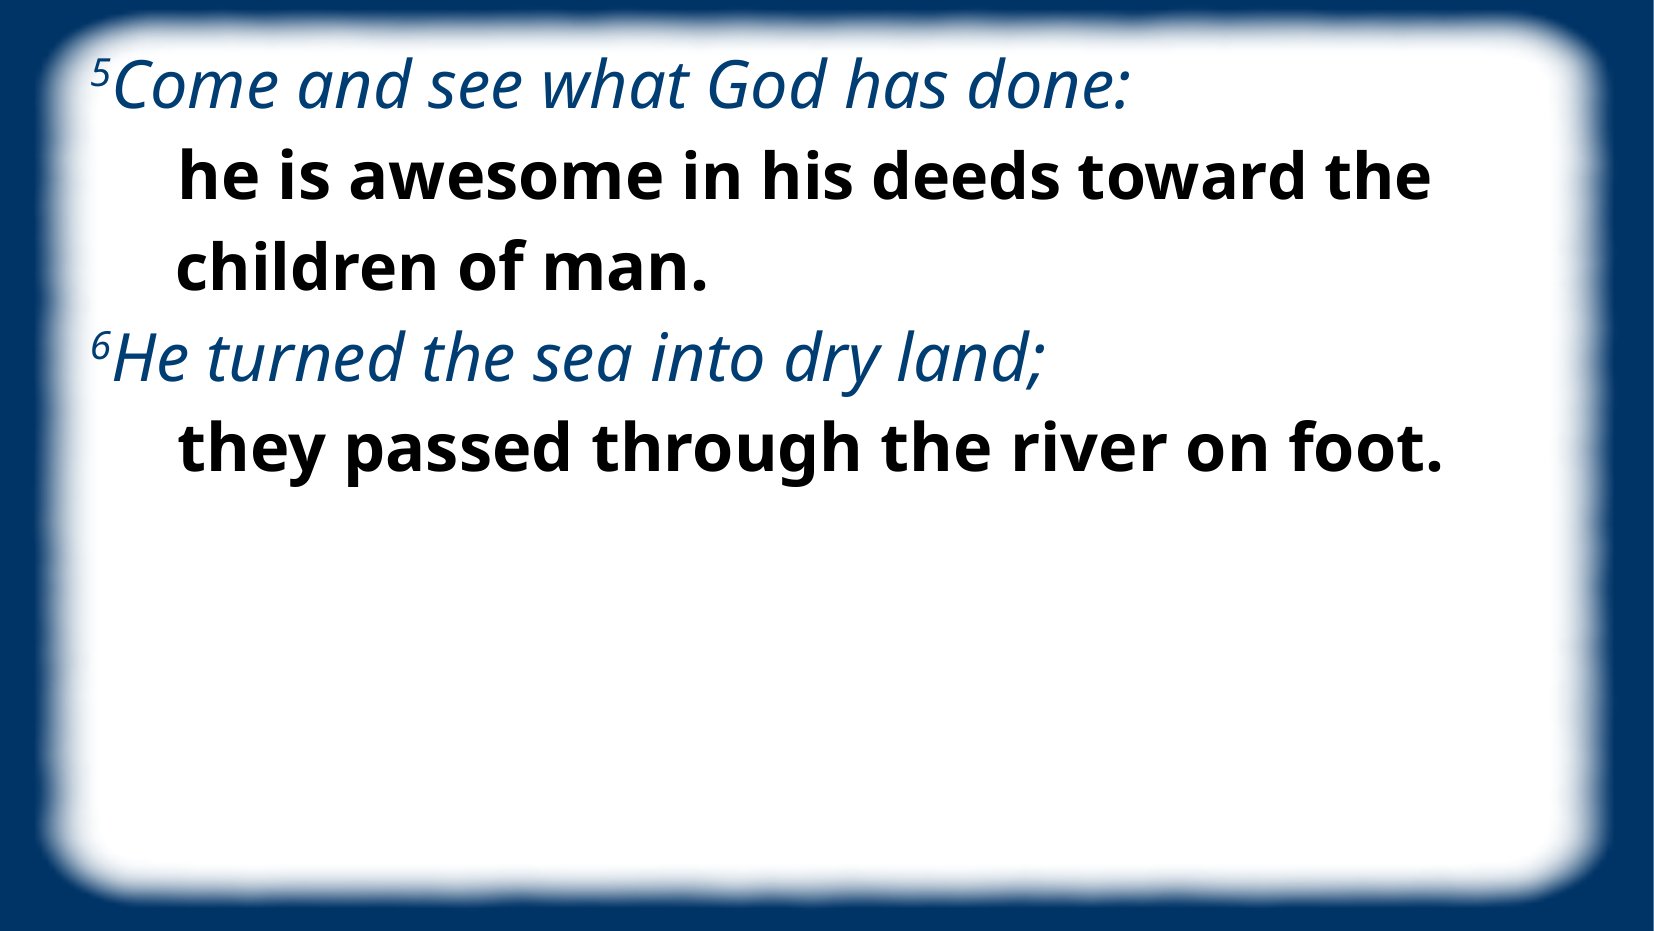

5Come and see what God has done:
 he is awesome in his deeds toward the
 children of man.
6He turned the sea into dry land;
 they passed through the river on foot.